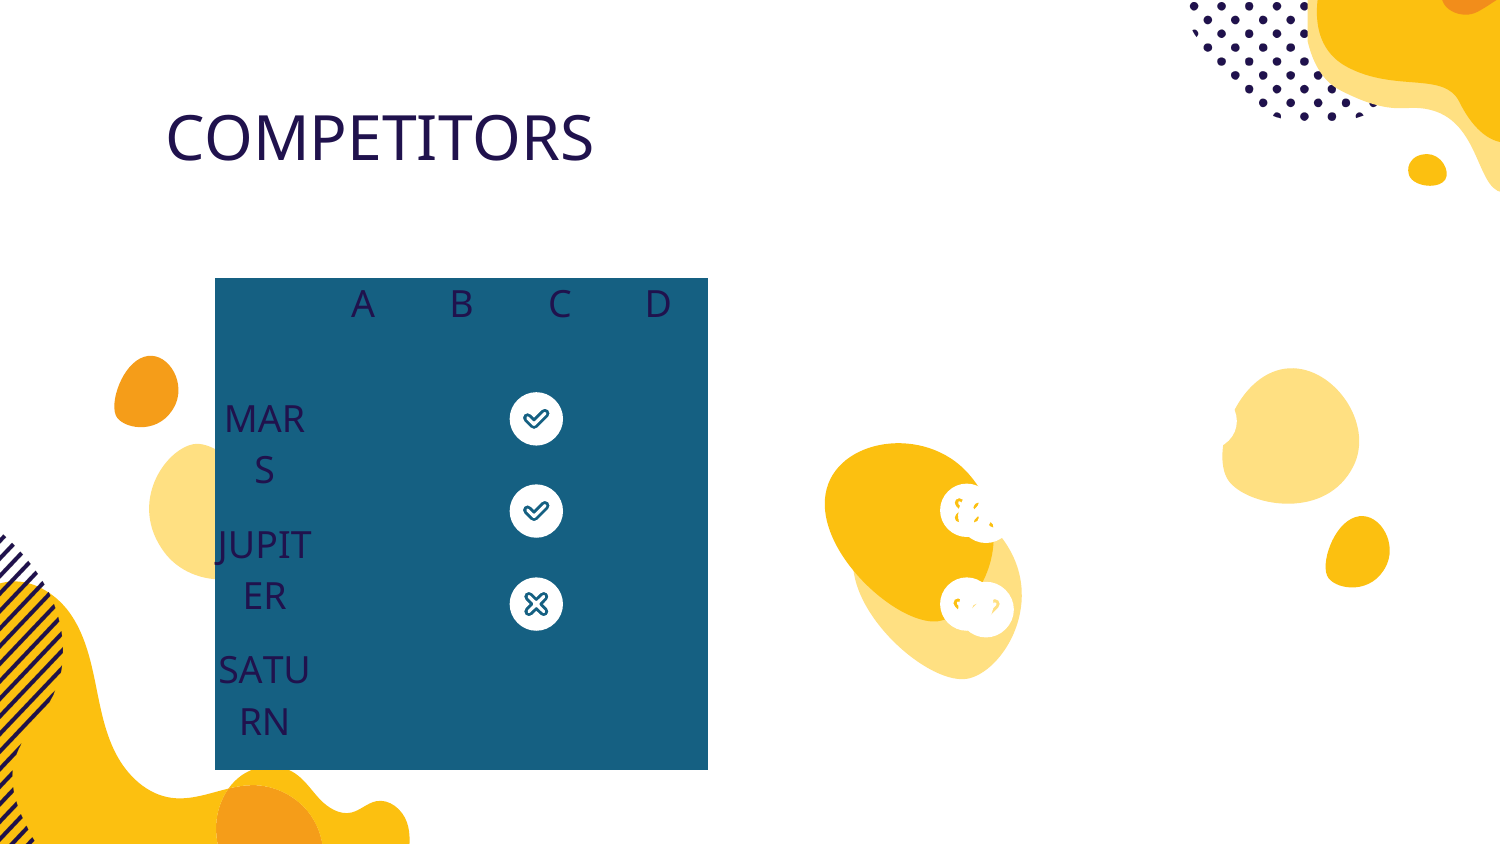

# COMPETITORS
| | A | B | C | D |
| --- | --- | --- | --- | --- |
| MARS | | | | |
| JUPITER | | | | |
| SATURN | | | | |